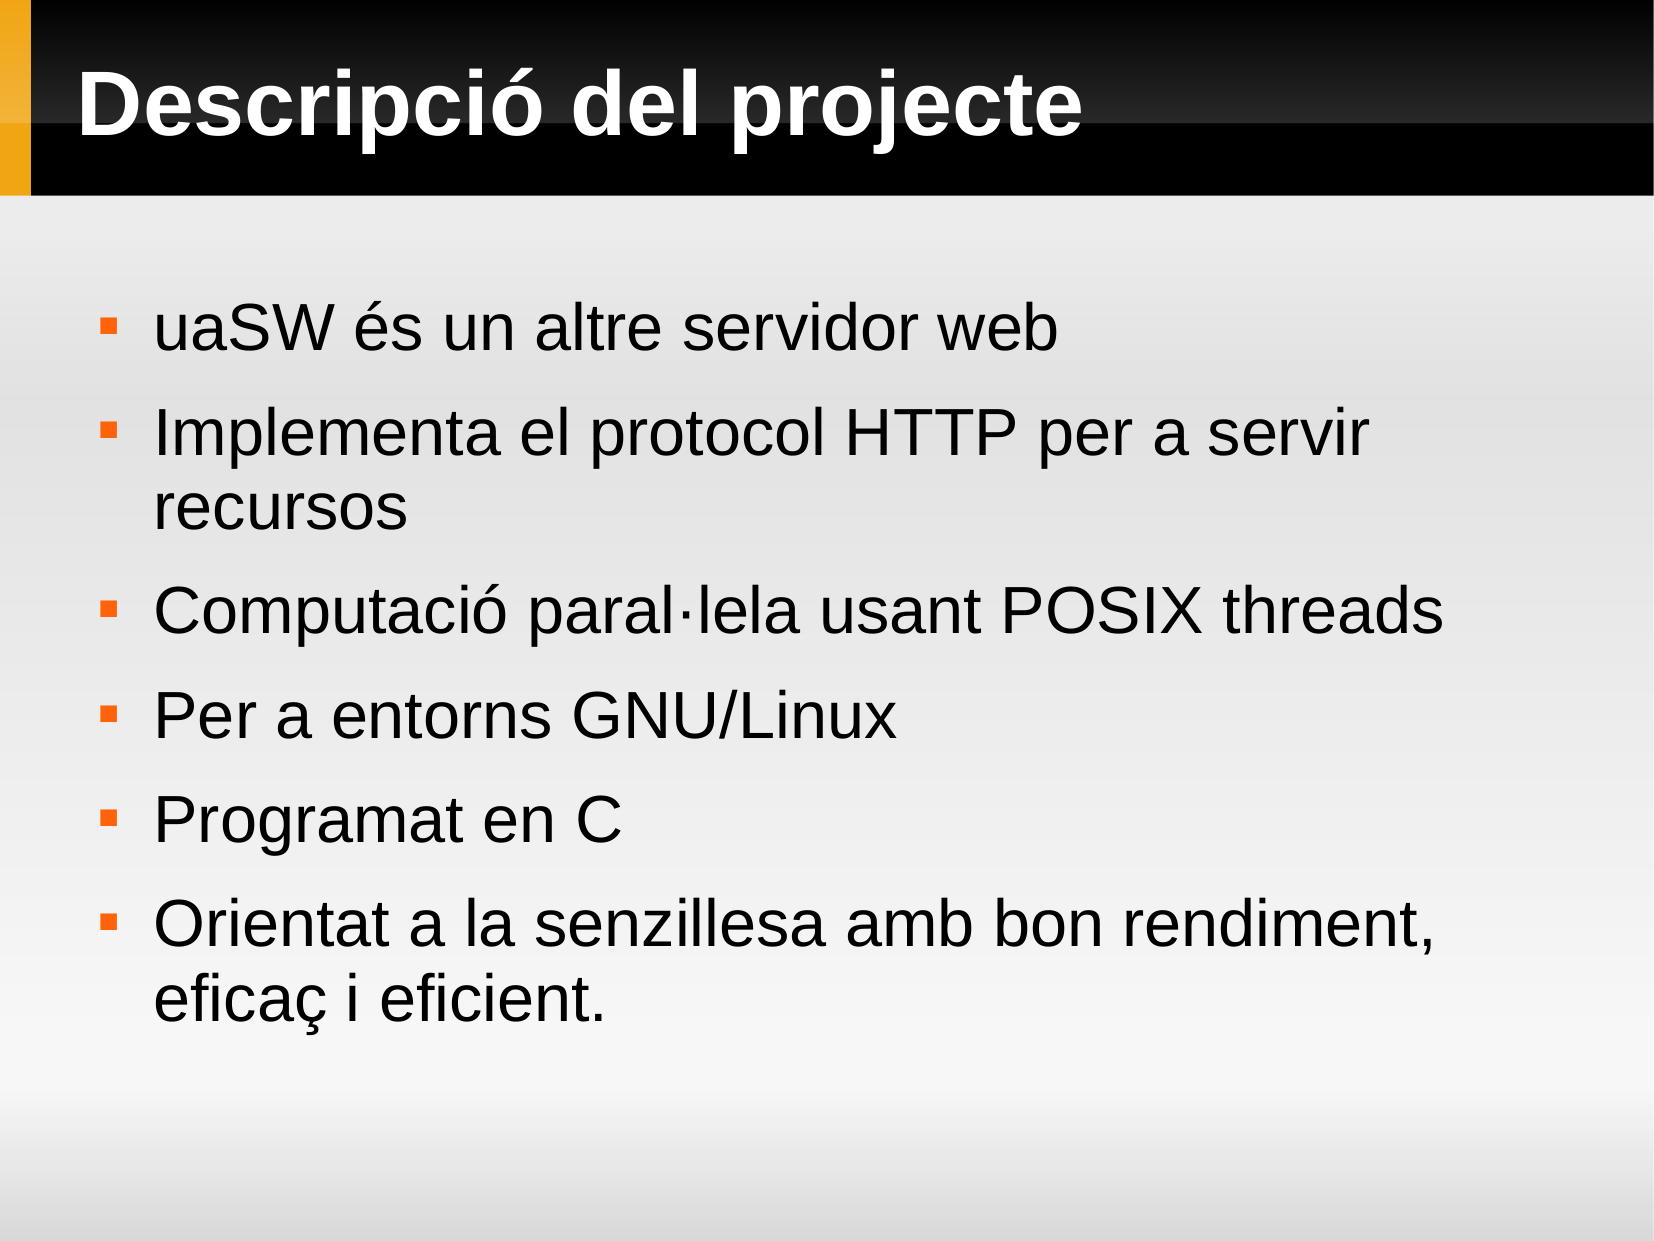

# Descripció del projecte
uaSW és un altre servidor web
Implementa el protocol HTTP per a servir recursos
Computació paral·lela usant POSIX threads
Per a entorns GNU/Linux
Programat en C
Orientat a la senzillesa amb bon rendiment, eficaç i eficient.